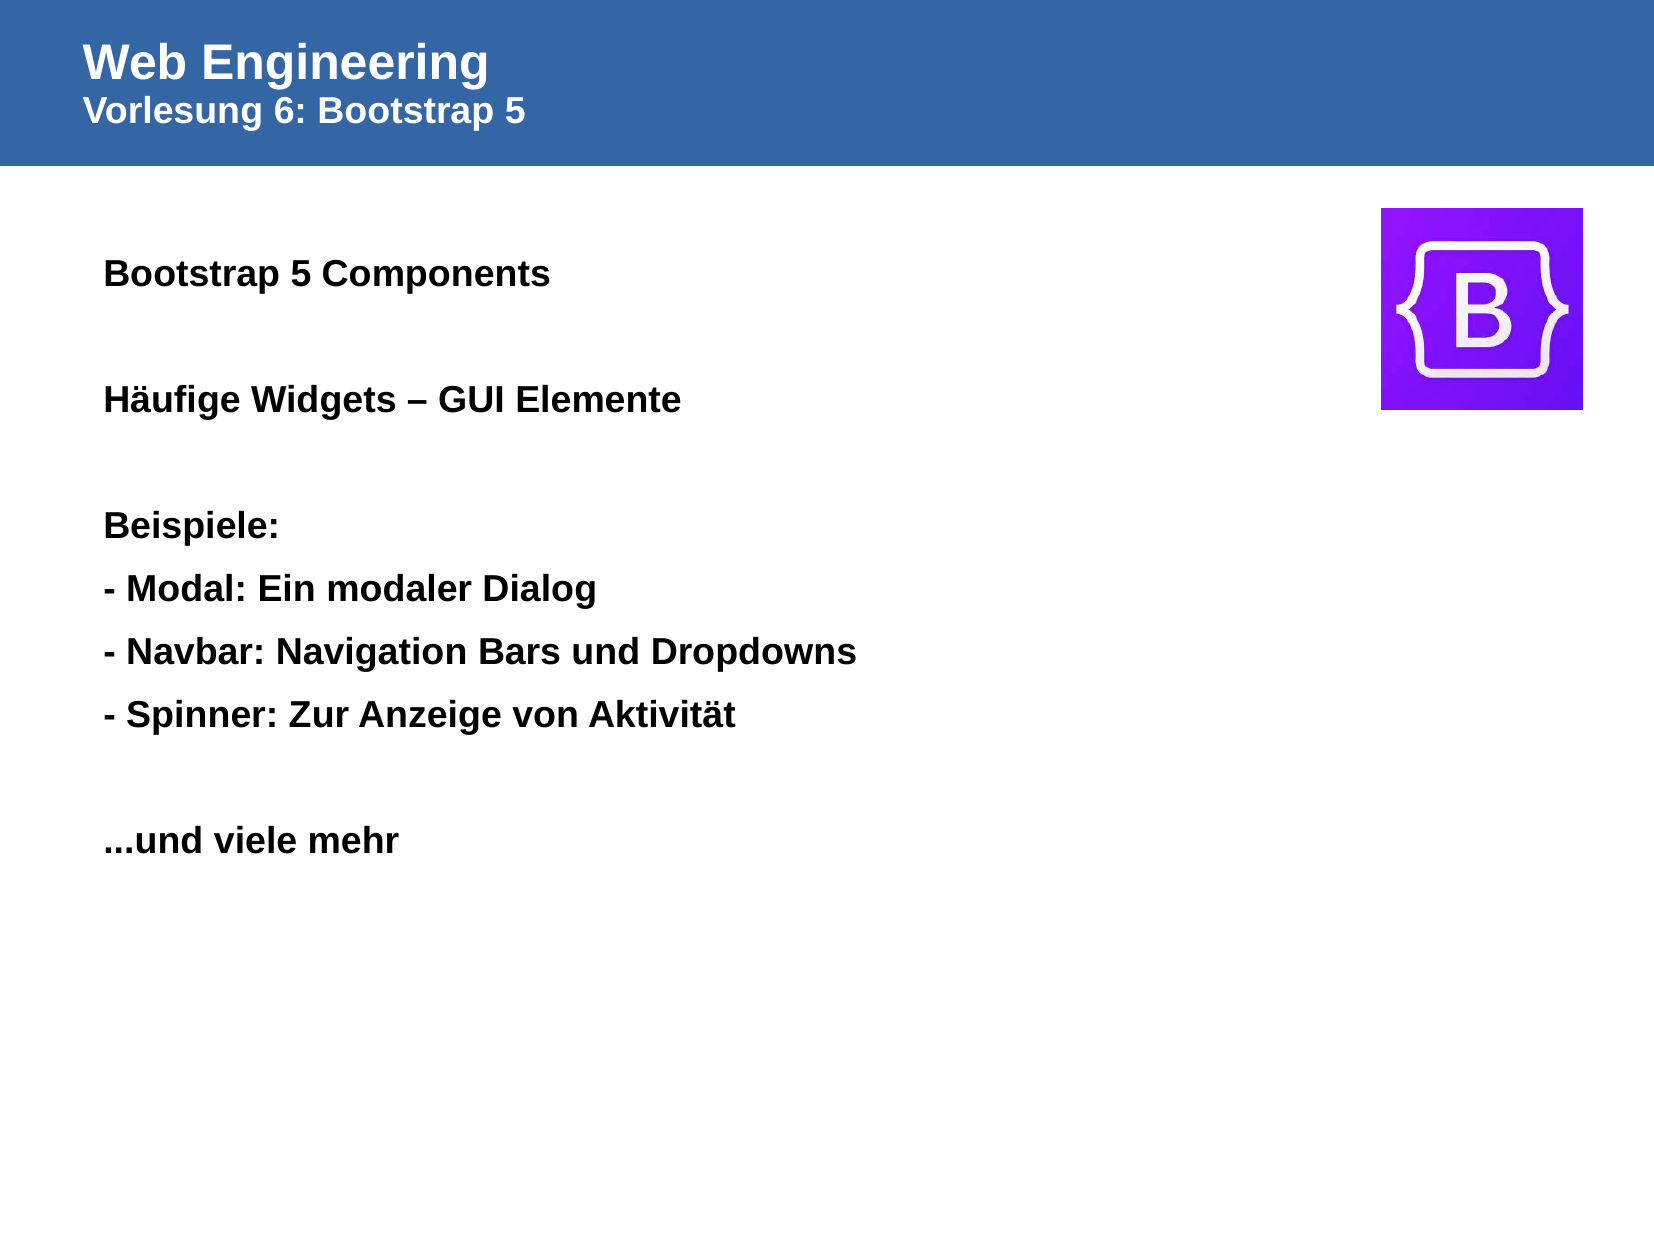

# Web Engineering Vorlesung 6: Bootstrap 5
Bootstrap 5 Components
Häufige Widgets – GUI Elemente
Beispiele:
- Modal: Ein modaler Dialog
- Navbar: Navigation Bars und Dropdowns
- Spinner: Zur Anzeige von Aktivität
...und viele mehr